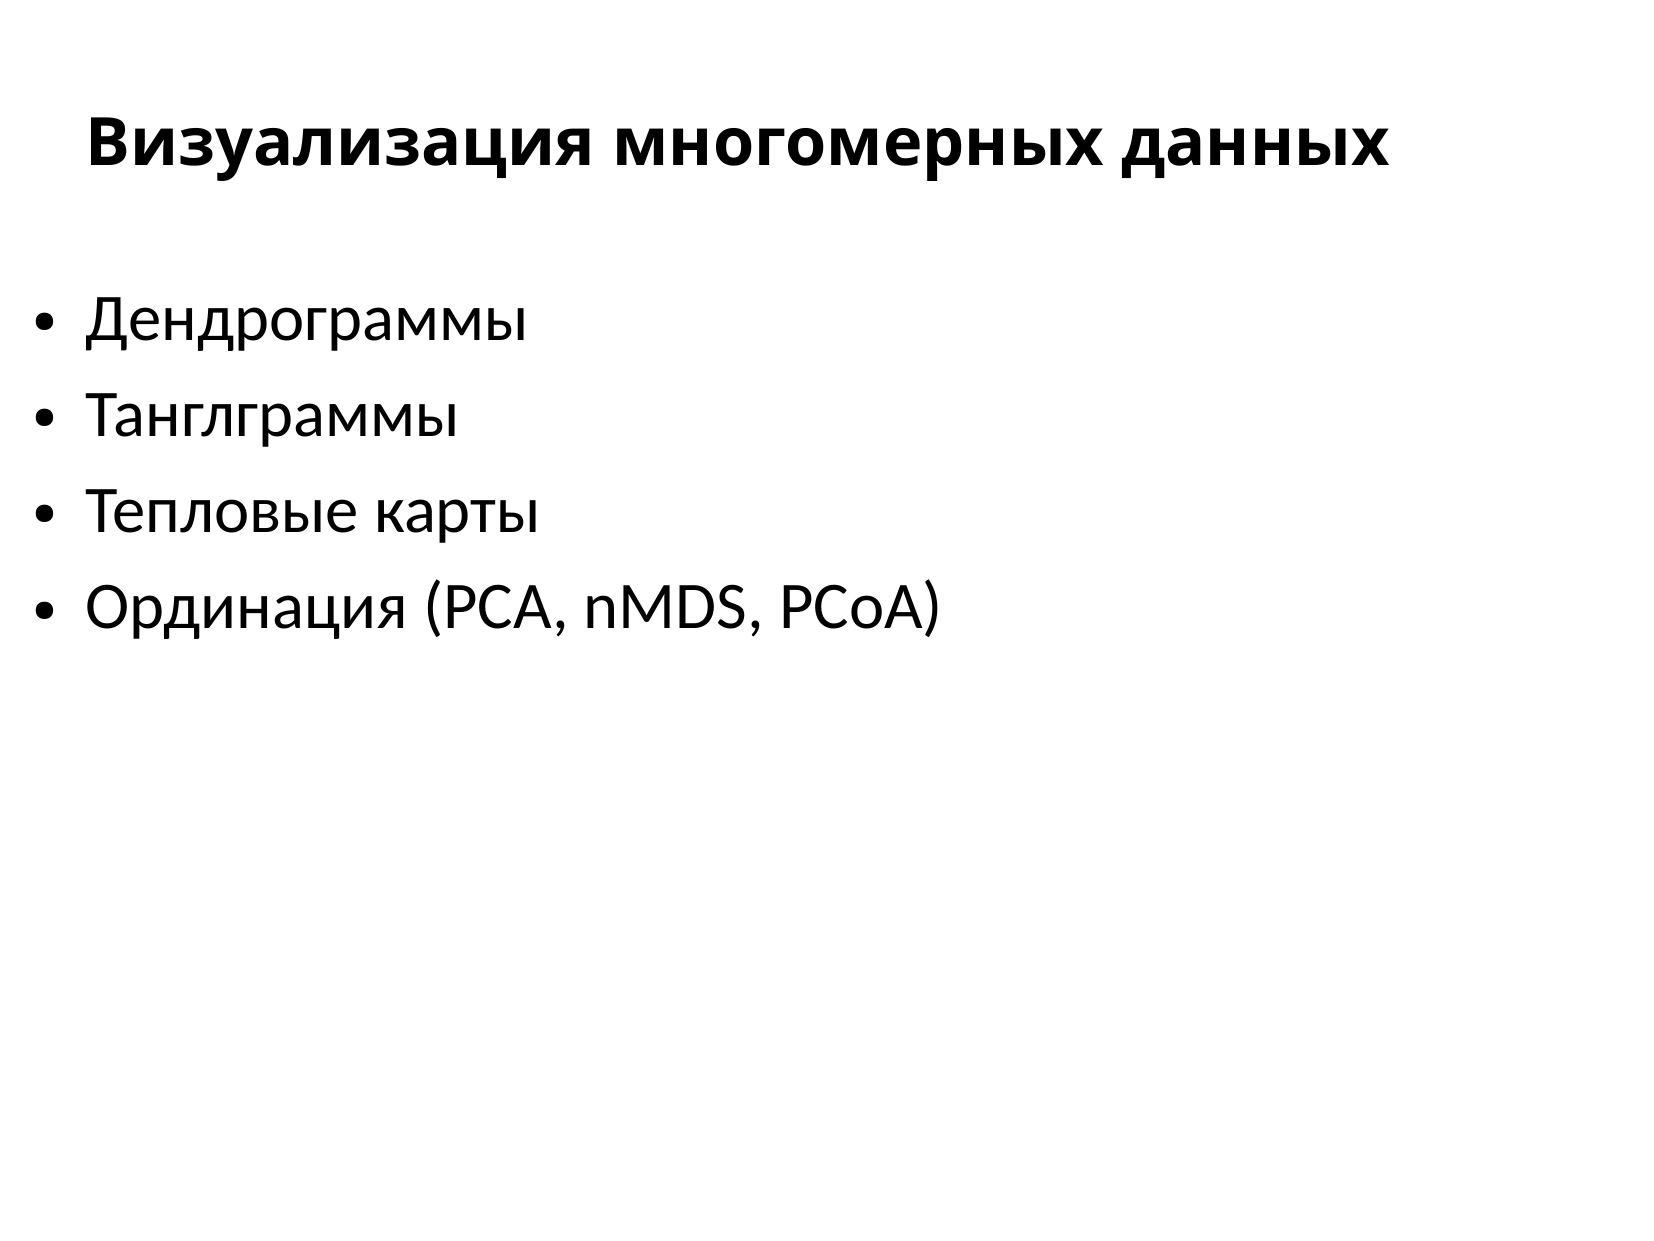

# Визуализация многомерных данных
Дендрограммы
Танглграммы
Тепловые карты
Ординация (PCA, nMDS, PCoA)